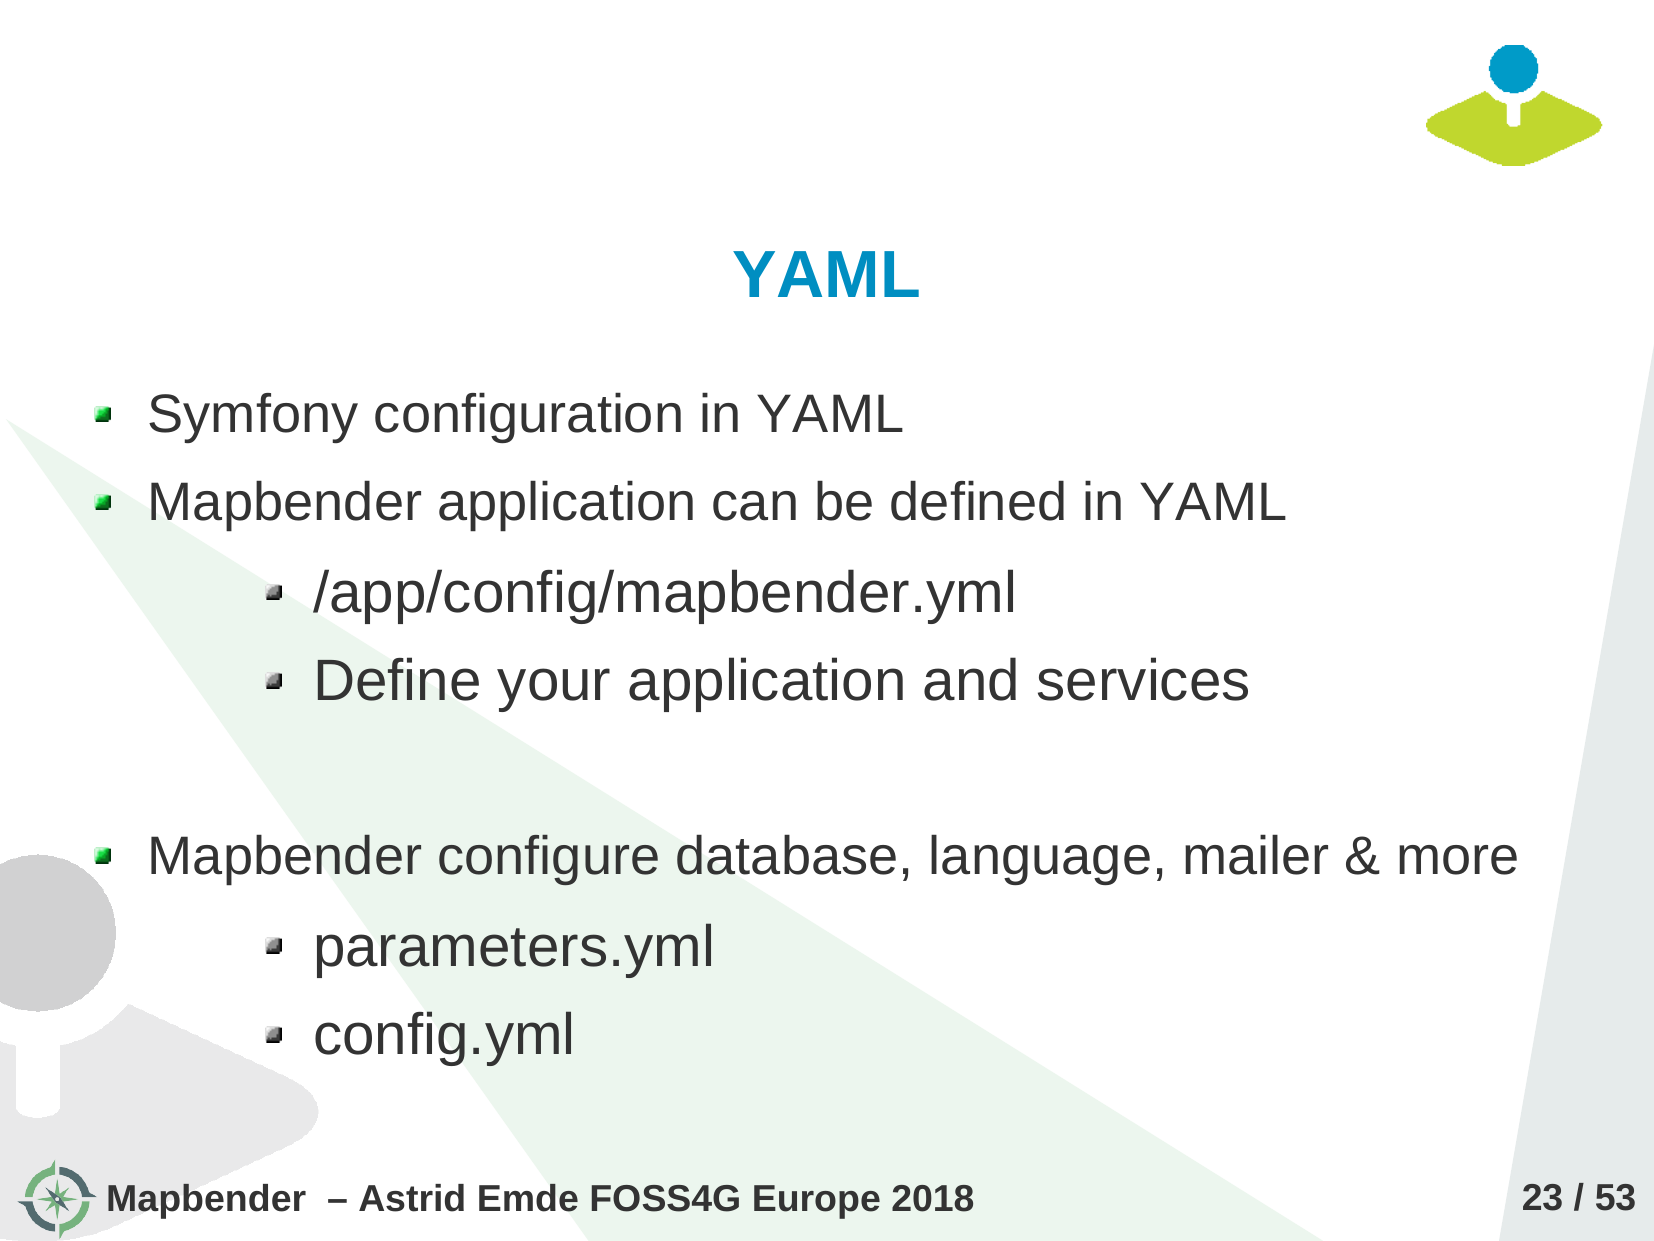

# YAML
Symfony configuration in YAML
Mapbender application can be defined in YAML
/app/config/mapbender.yml
Define your application and services
Mapbender configure database, language, mailer & more
parameters.yml
config.yml